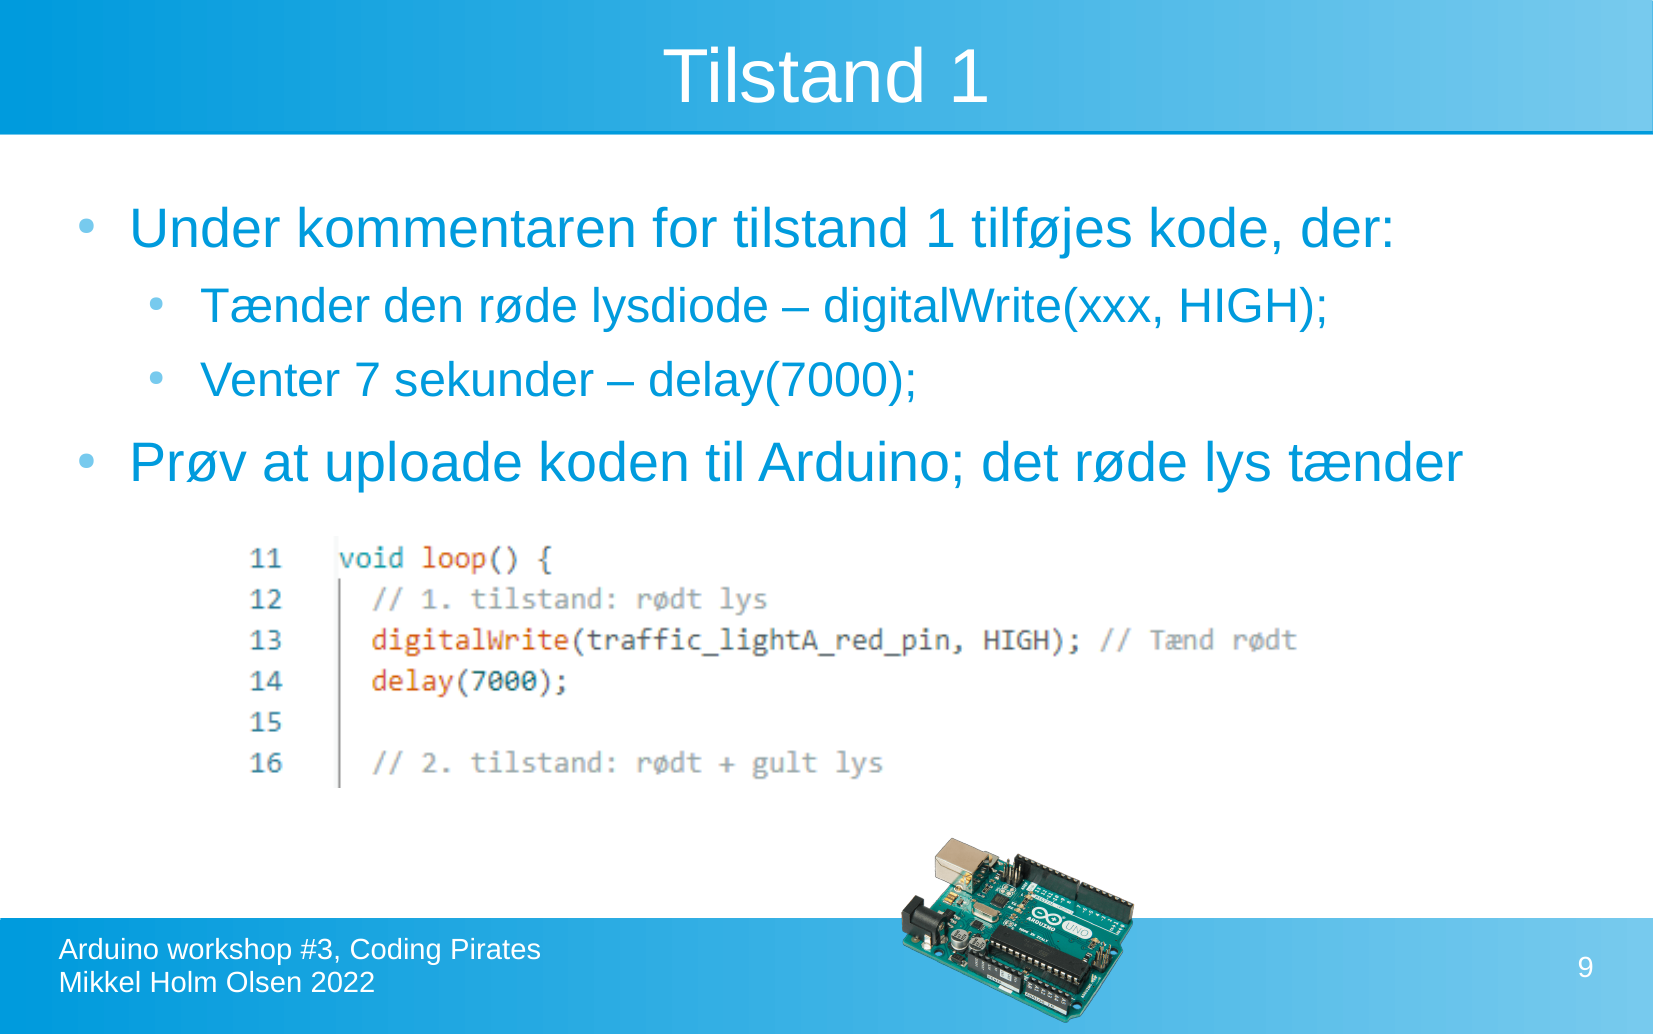

# Tilstand 1
Under kommentaren for tilstand 1 tilføjes kode, der:
Tænder den røde lysdiode – digitalWrite(xxx, HIGH);
Venter 7 sekunder – delay(7000);
Prøv at uploade koden til Arduino; det røde lys tænder
9